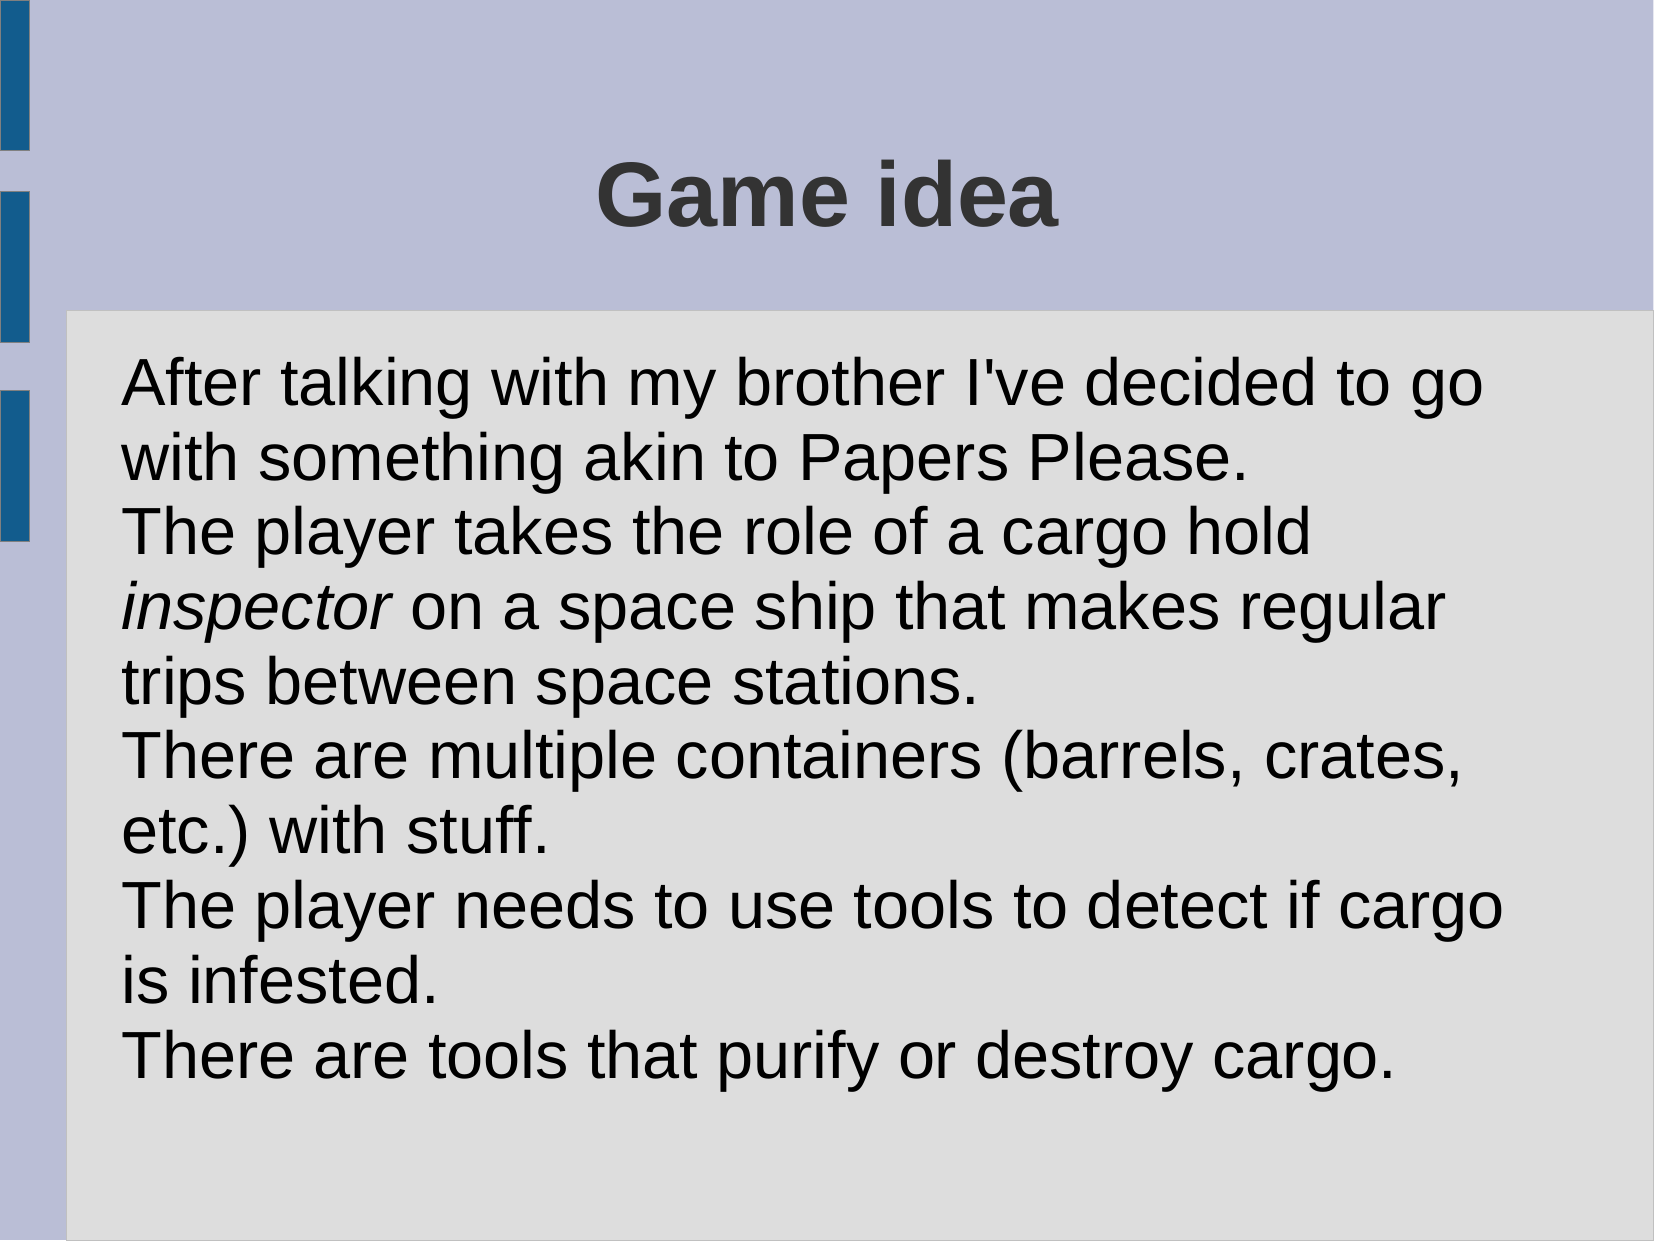

# Game idea
After talking with my brother I've decided to go with something akin to Papers Please.
The player takes the role of a cargo hold inspector on a space ship that makes regular trips between space stations.
There are multiple containers (barrels, crates, etc.) with stuff.
The player needs to use tools to detect if cargo is infested.
There are tools that purify or destroy cargo.